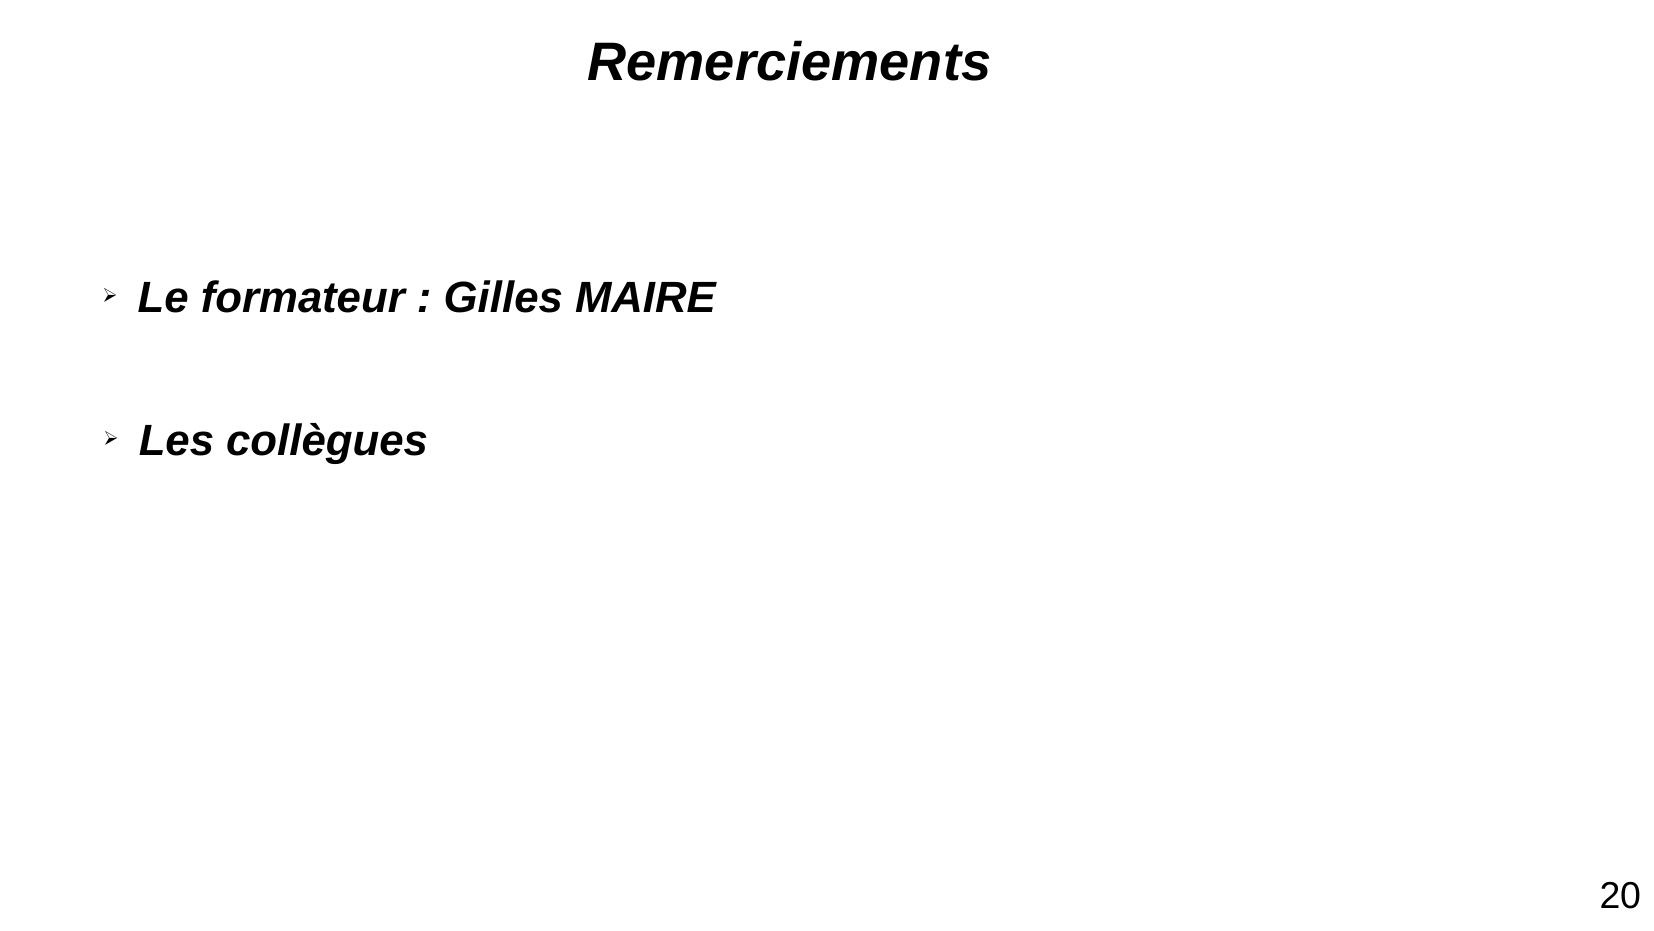

Remerciements
Le formateur : Gilles MAIRE
Les collègues